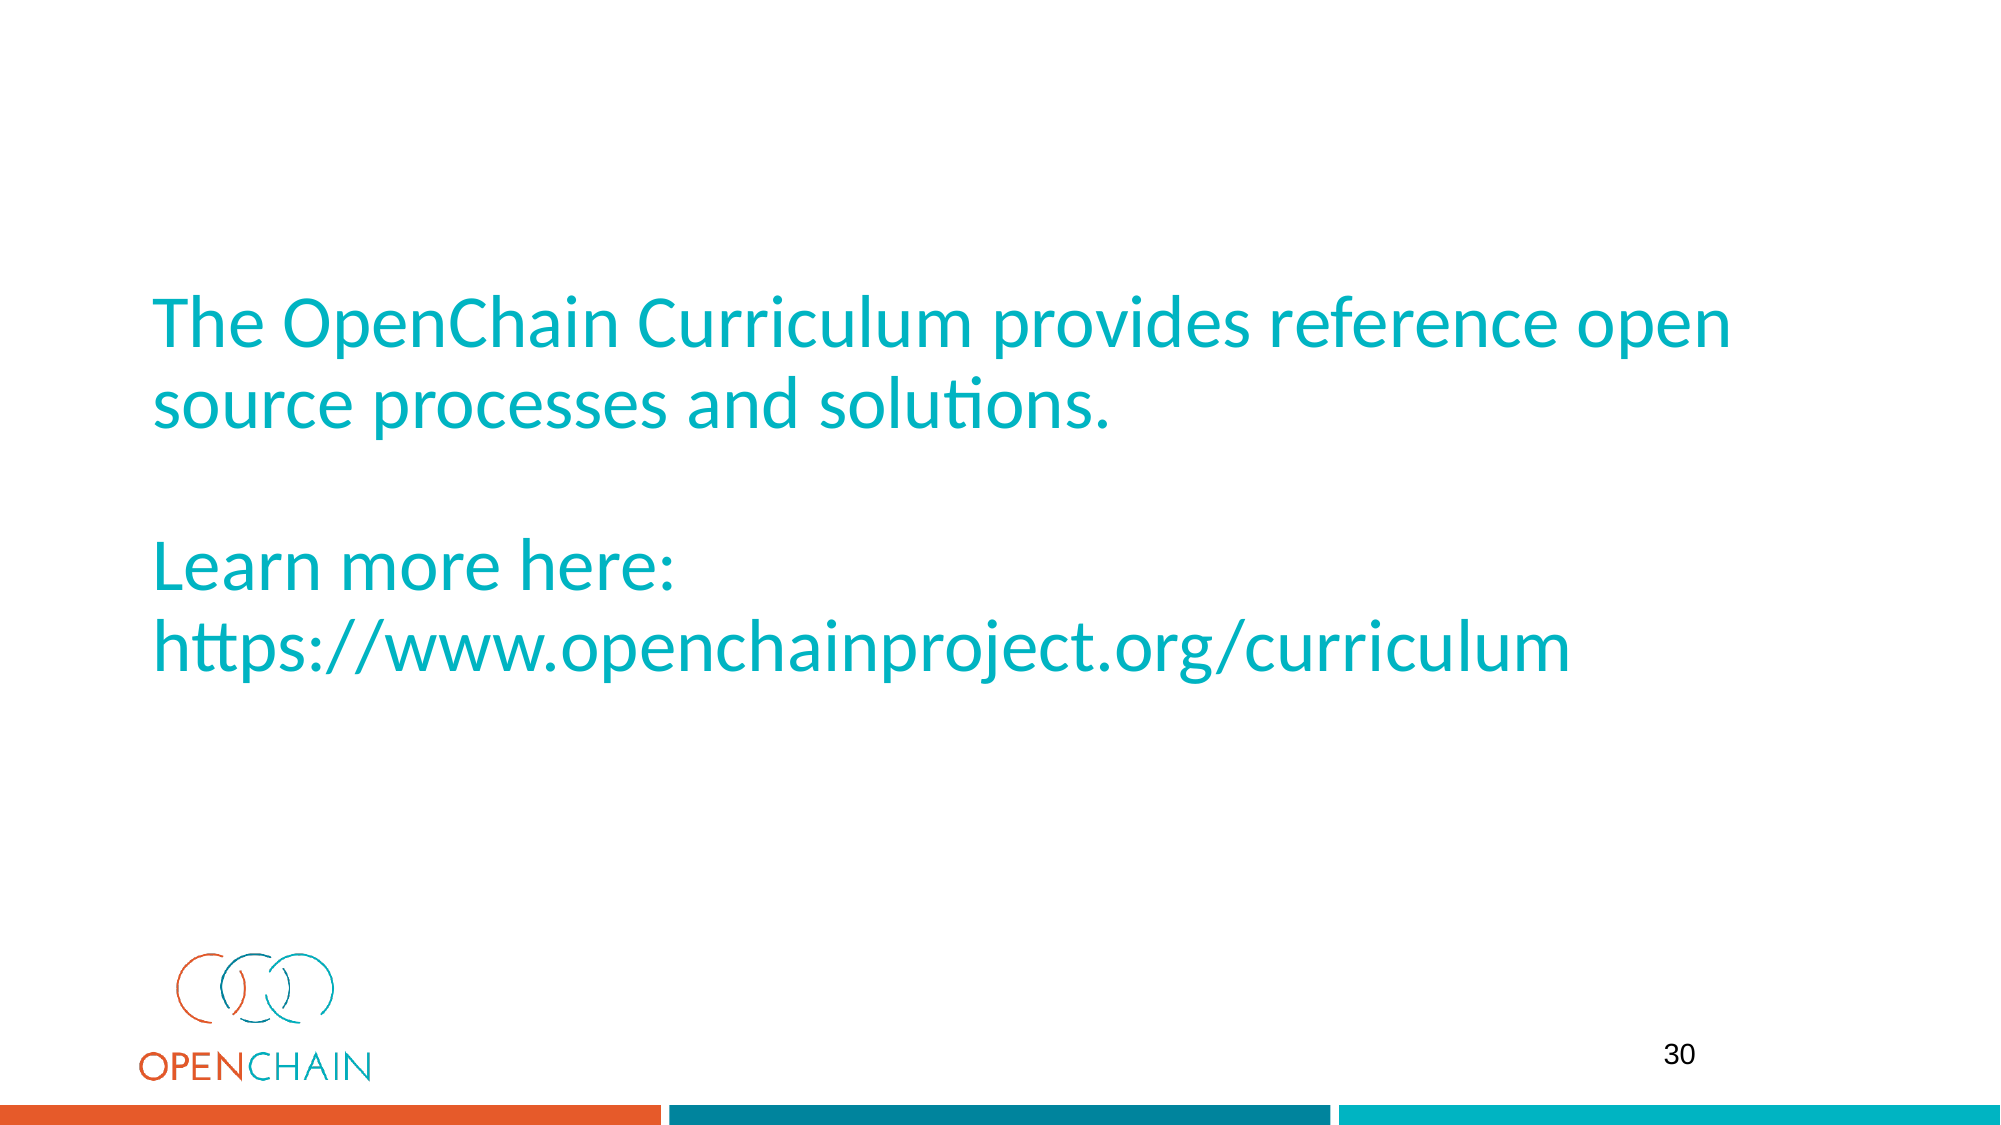

# The OpenChain Curriculum provides reference open source processes and solutions. Learn more here: https://www.openchainproject.org/curriculum